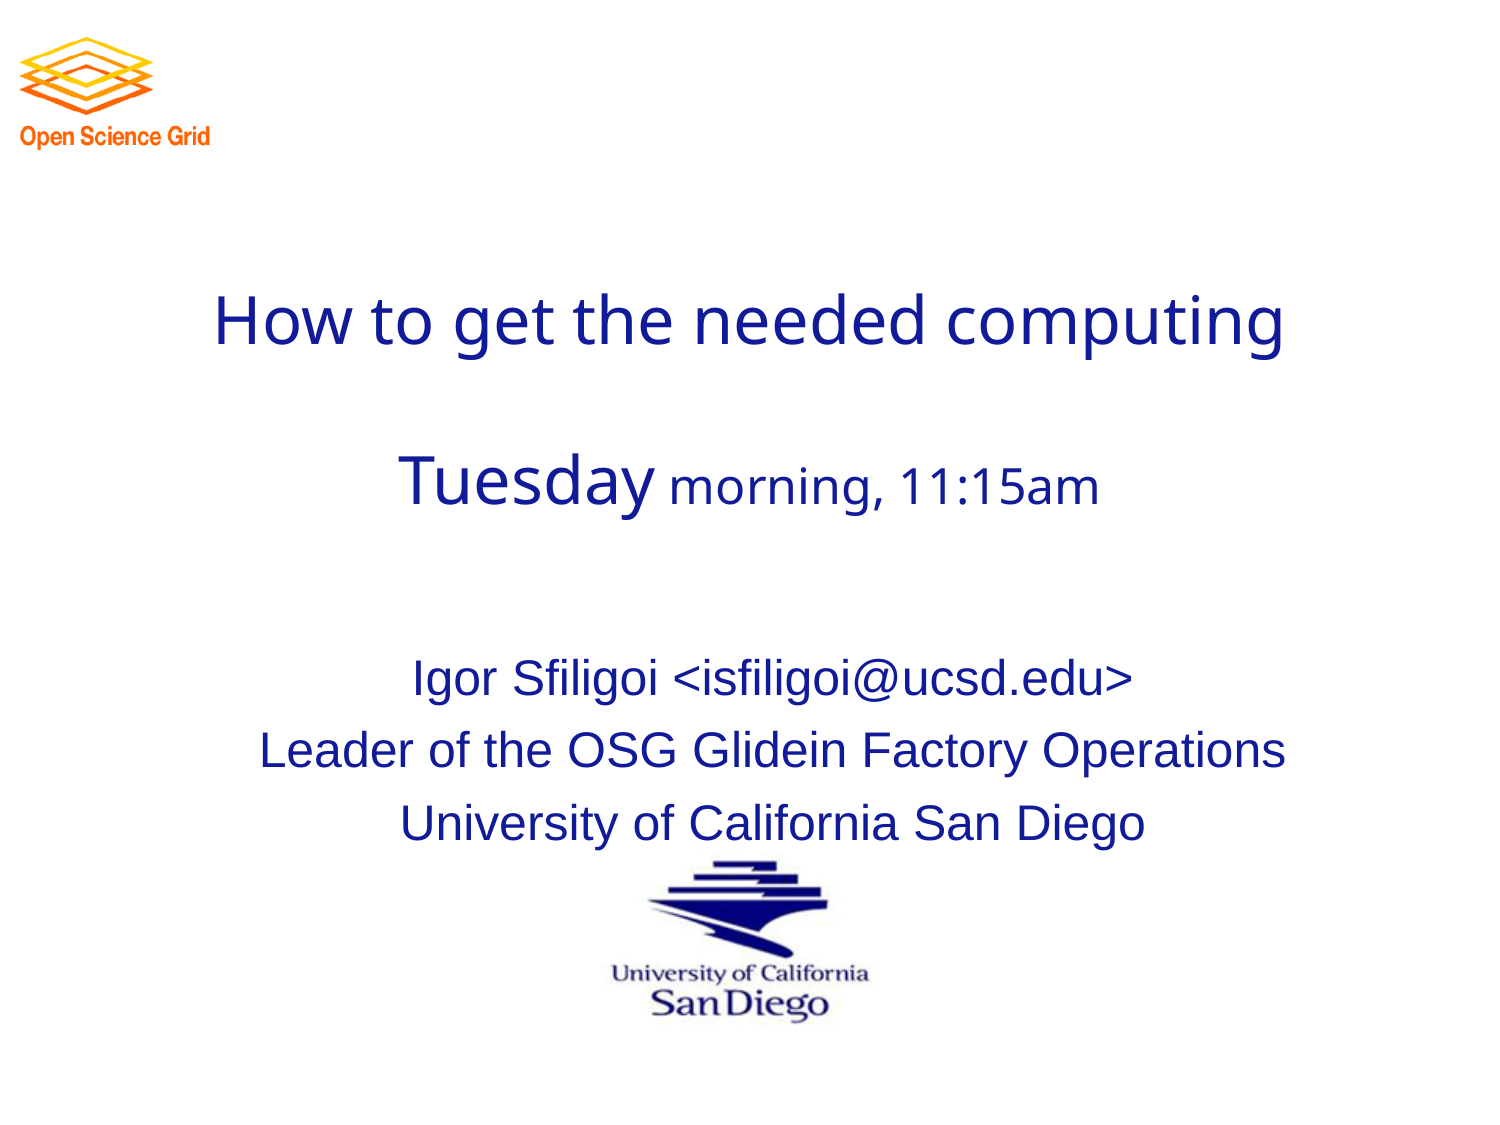

# How to get the needed computing Tuesday morning, 11:15am
Igor Sfiligoi <isfiligoi@ucsd.edu>
Leader of the OSG Glidein Factory Operations
University of California San Diego